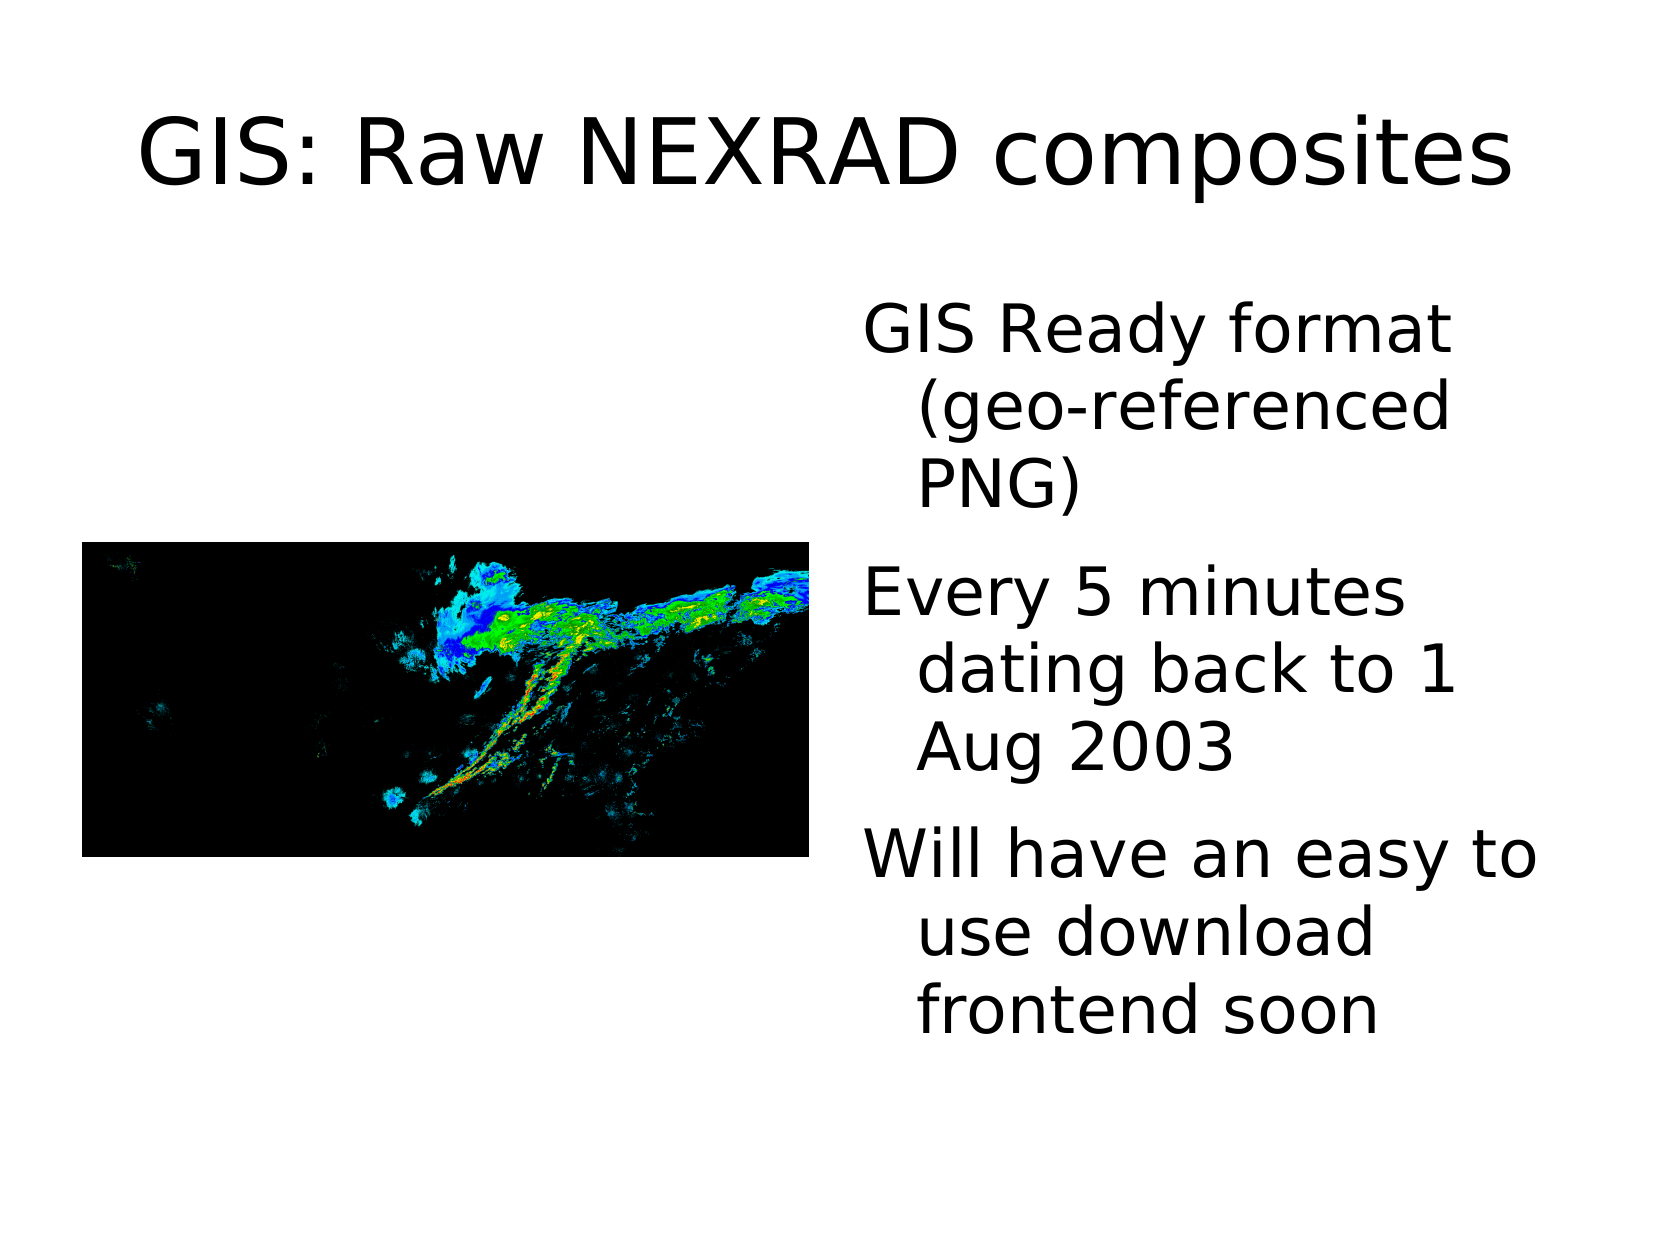

# GIS: Raw NEXRAD composites
GIS Ready format (geo-referenced PNG)
Every 5 minutes dating back to 1 Aug 2003
Will have an easy to use download frontend soon